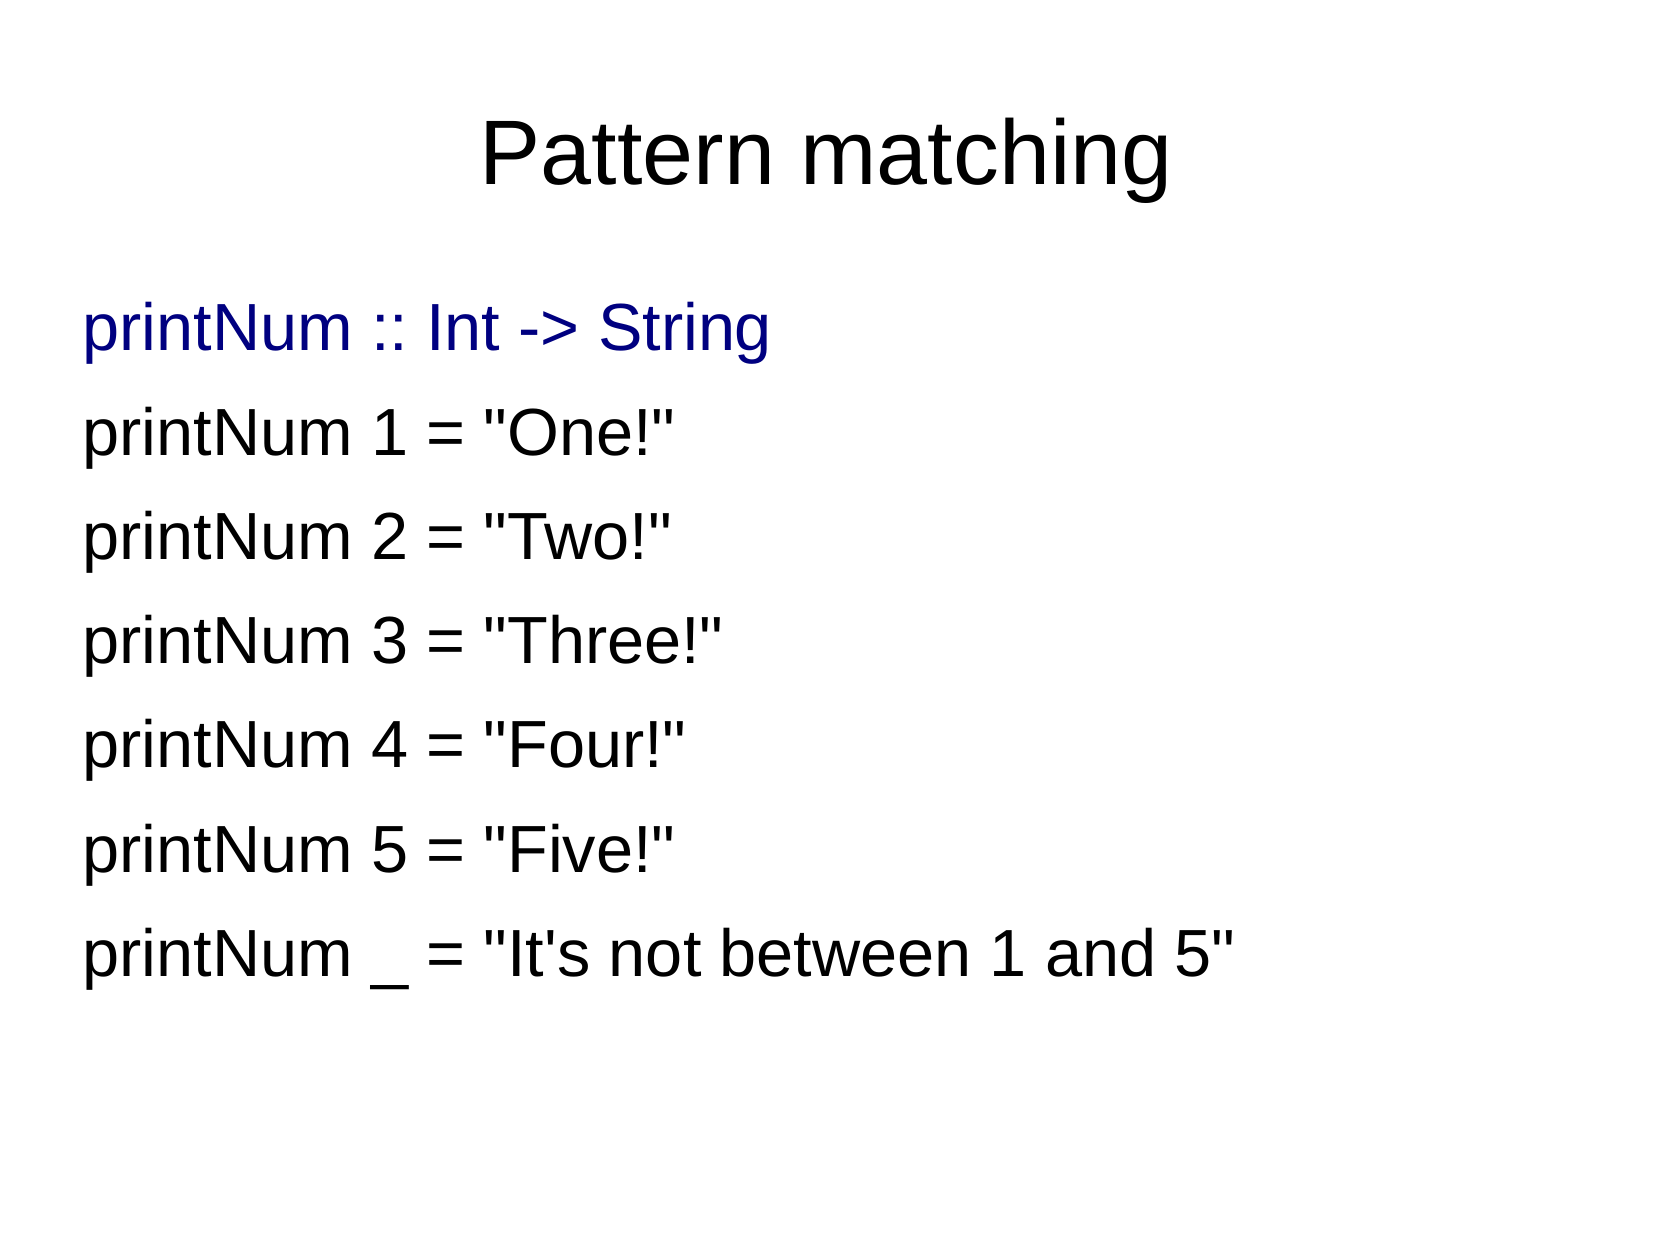

# Pattern matching
printNum :: Int -> String
printNum 1 = "One!"
printNum 2 = "Two!"
printNum 3 = "Three!"
printNum 4 = "Four!"
printNum 5 = "Five!"
printNum _ = "It's not between 1 and 5"